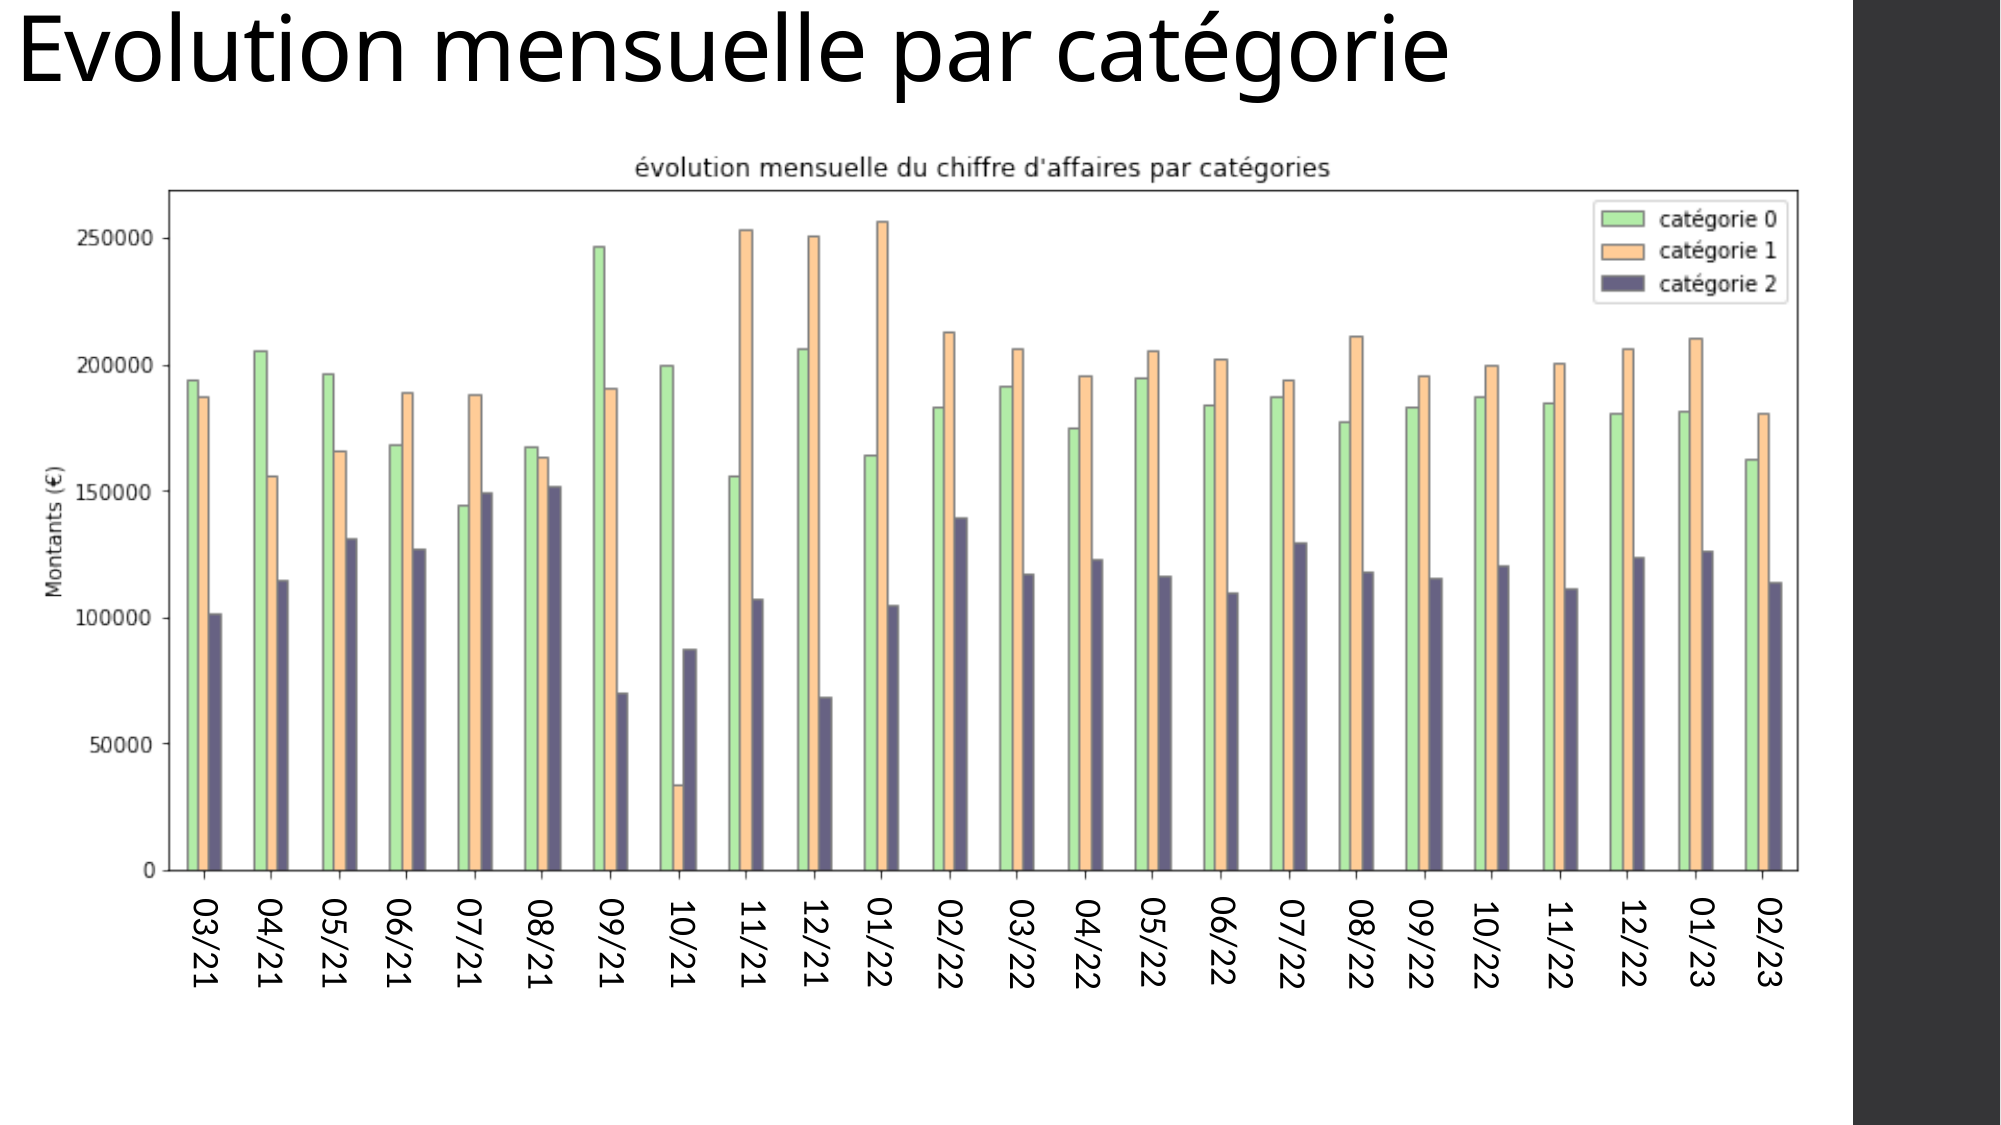

# Evolution mensuelle par catégorie
03/21
04/21
05/21
06/21
07/21
09/21
08/21
10/21
11/21
12/21
06/22
01/23
02/23
01/22
05/22
12/22
08/22
09/22
10/22
02/22
03/22
04/22
07/22
11/22